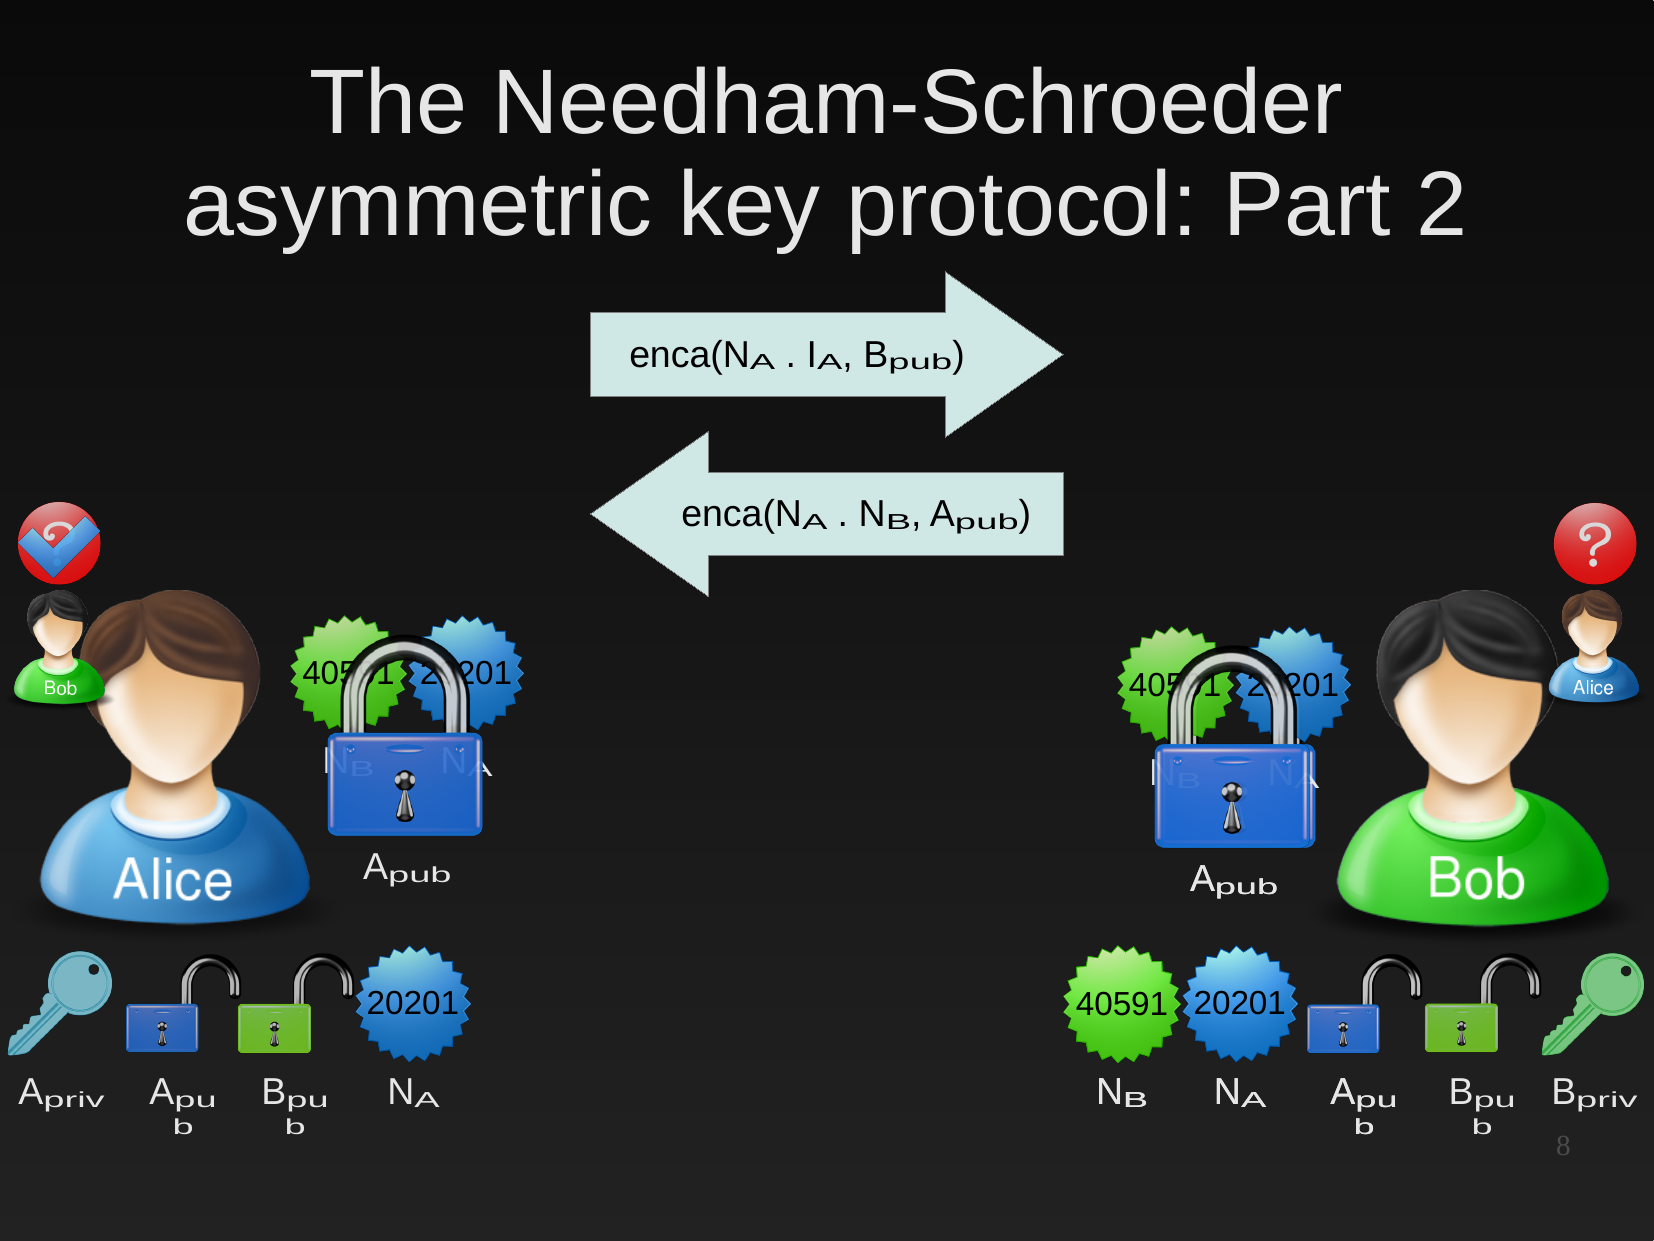

# The Needham-Schroeder asymmetric key protocol: Part 2
enca(NA . IA, Bpub)
enca(NA . NB, Apub)
40591
NB
20201
NA
40591
NB
20201
NA
Apub
Apub
Apub
40591
NB
20201
NA
20201
NA
40591
NB
20201
NA
Bpub
Bpub
Apub
Apub
Apub
Apriv
Bpriv
8